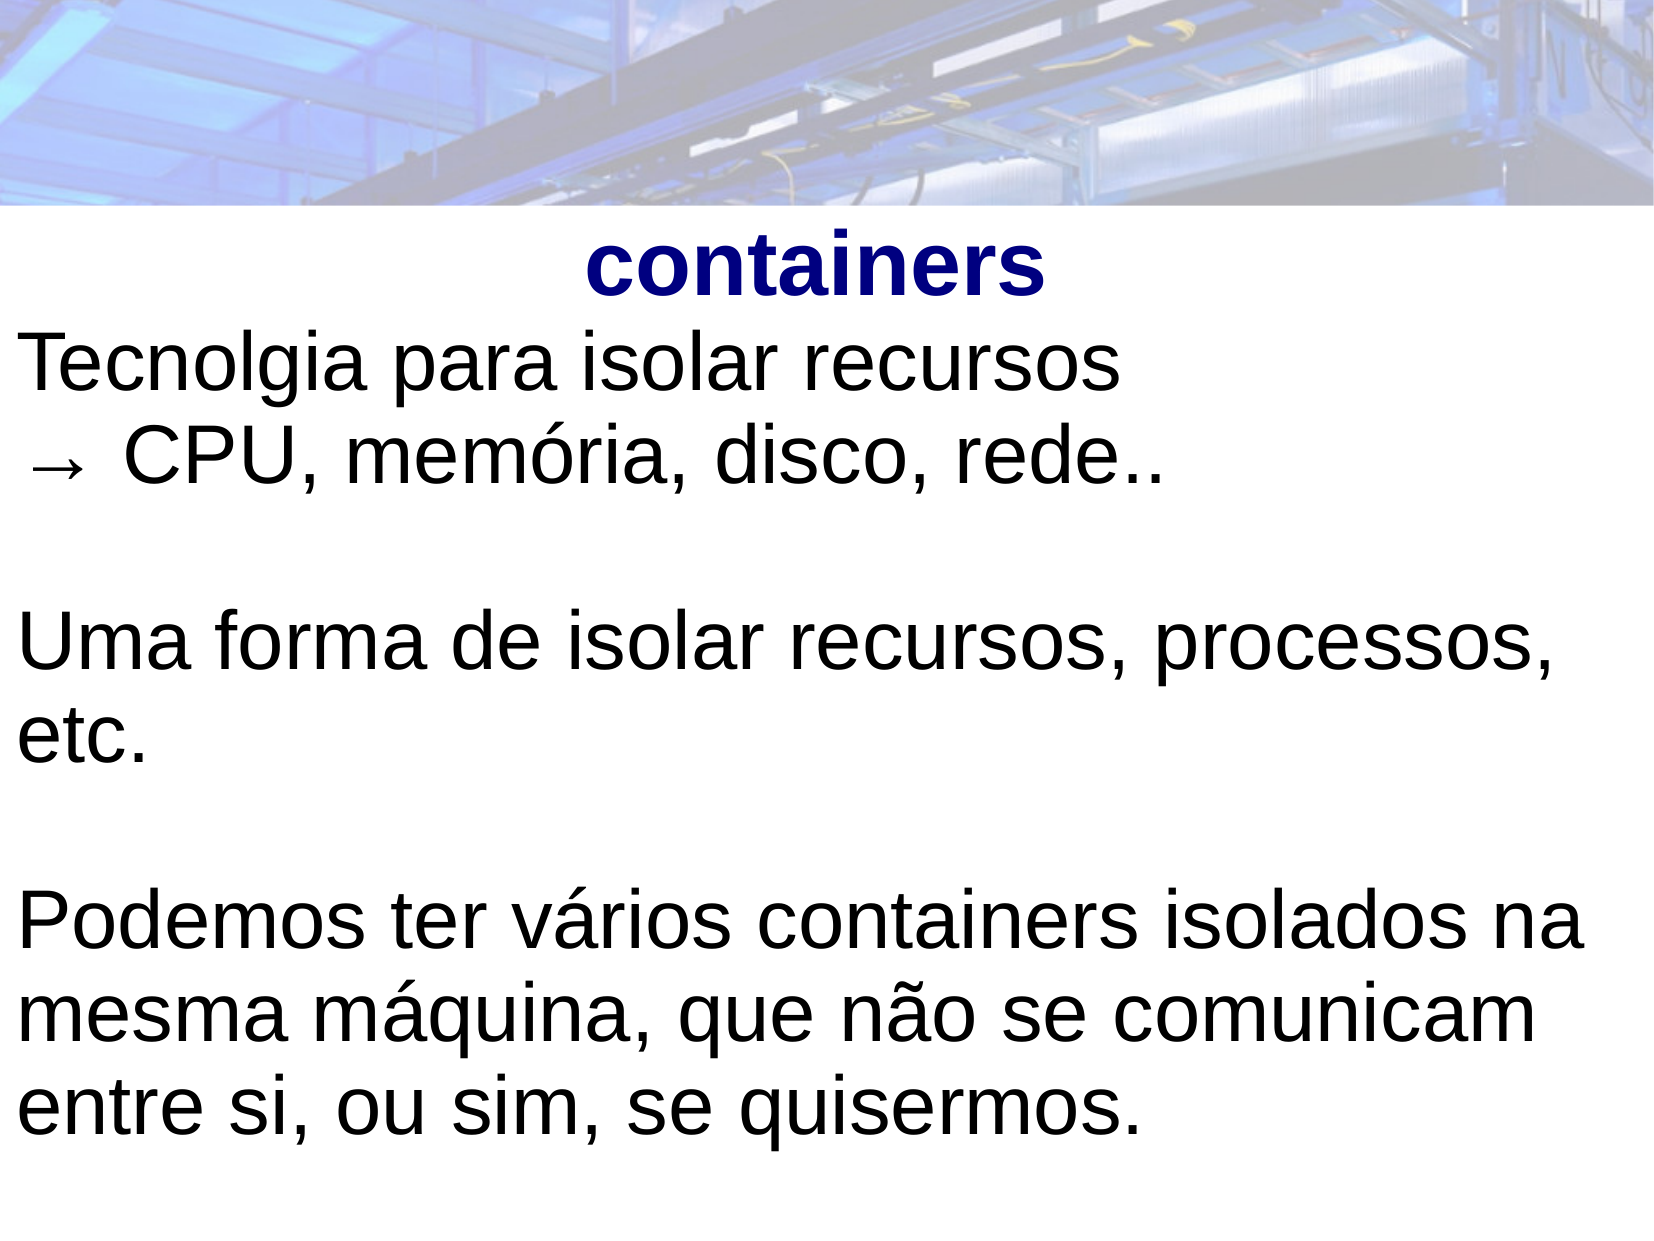

containers
Tecnolgia para isolar recursos
→ CPU, memória, disco, rede..
Uma forma de isolar recursos, processos, etc.
Podemos ter vários containers isolados na mesma máquina, que não se comunicam entre si, ou sim, se quisermos.